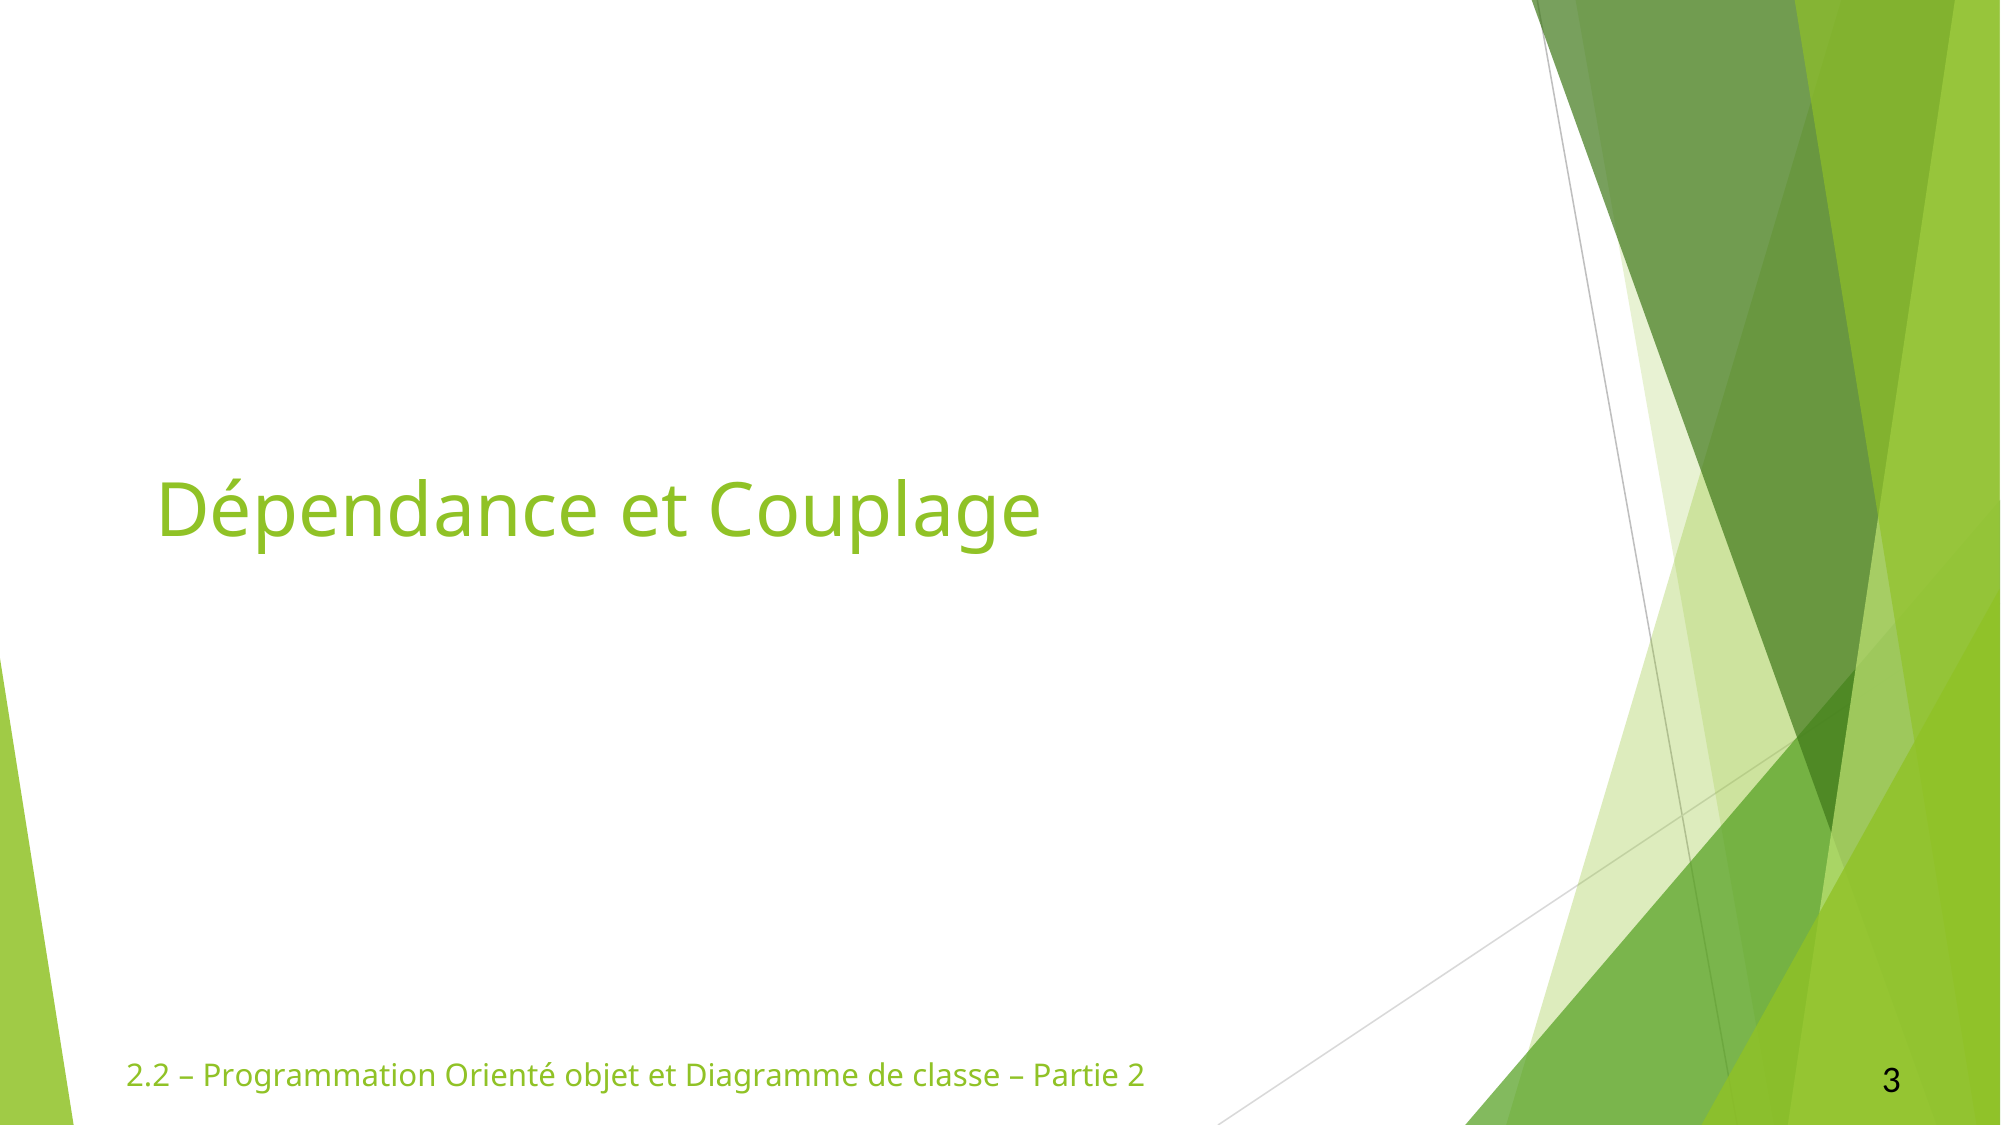

# Dépendance et Couplage
2.2 – Programmation Orienté objet et Diagramme de classe – Partie 2